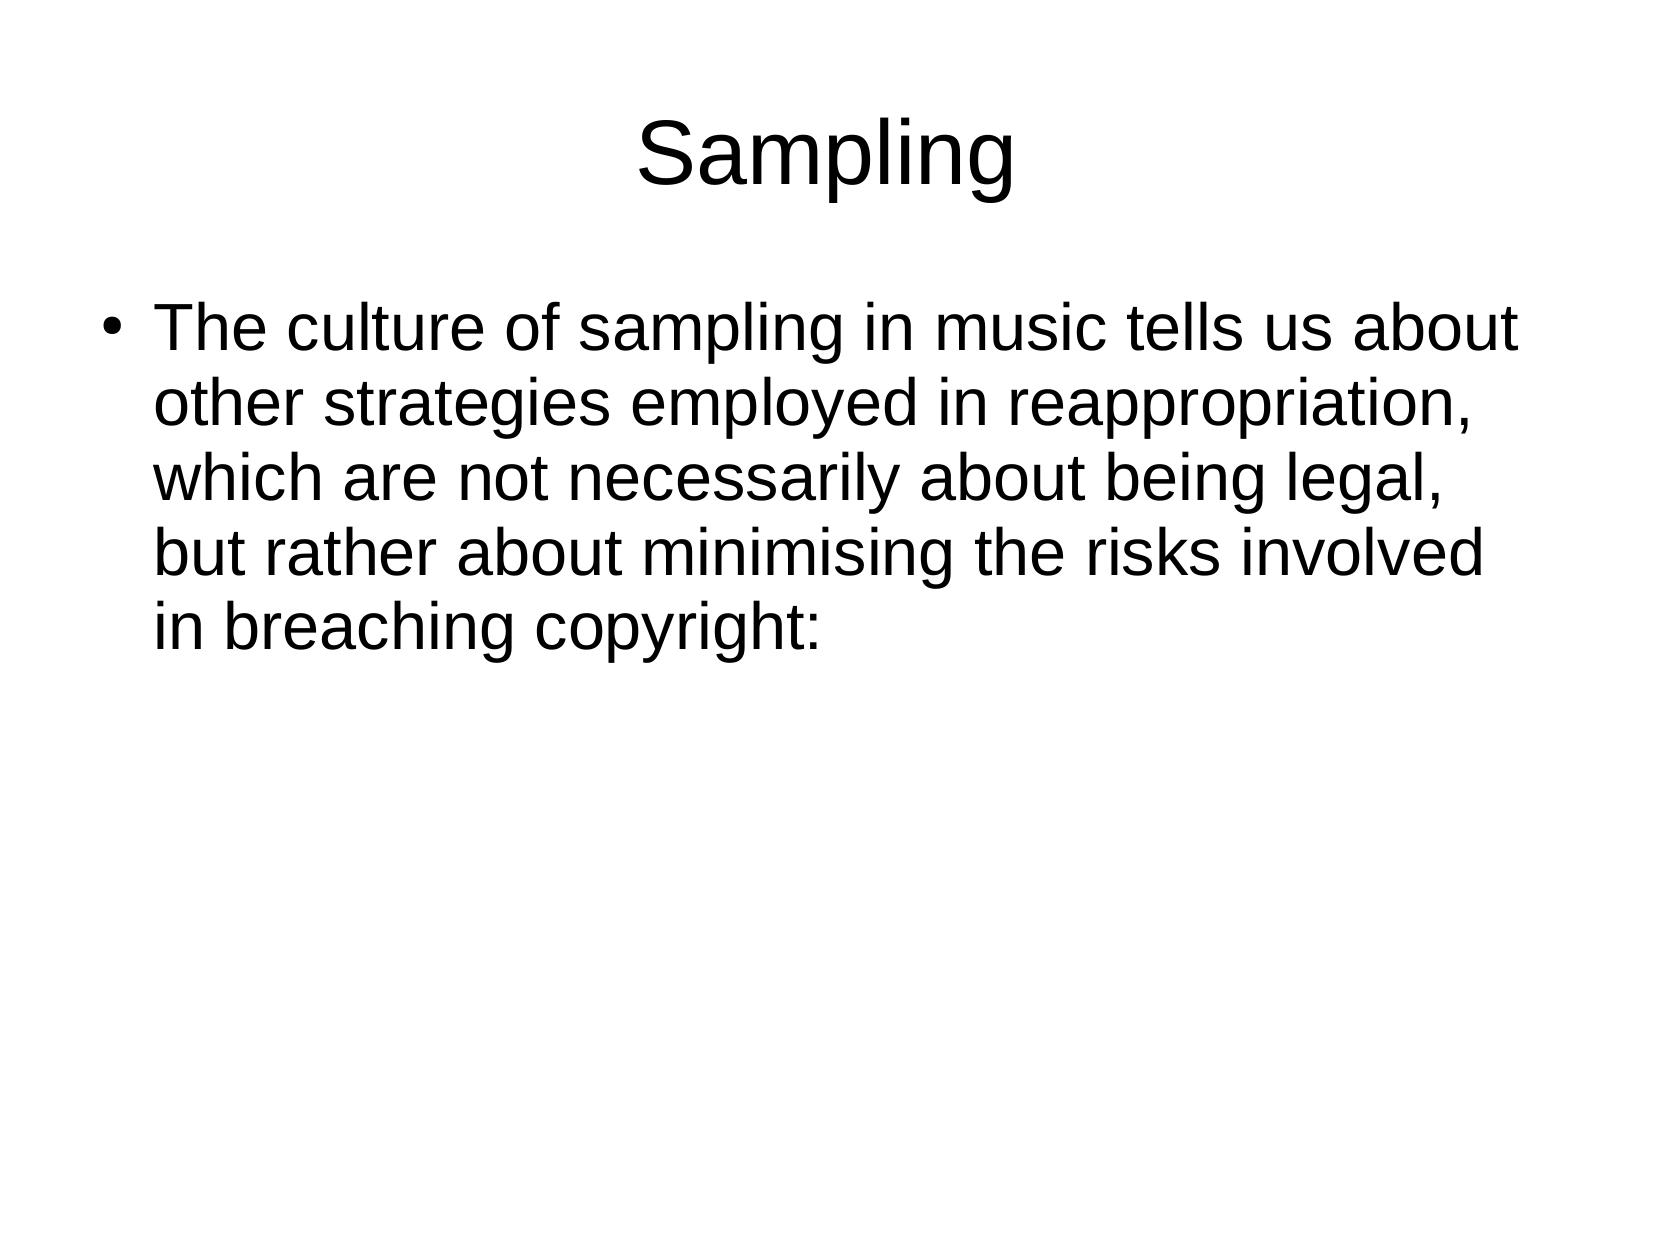

# Sampling
The culture of sampling in music tells us about other strategies employed in reappropriation, which are not necessarily about being legal, but rather about minimising the risks involved in breaching copyright: